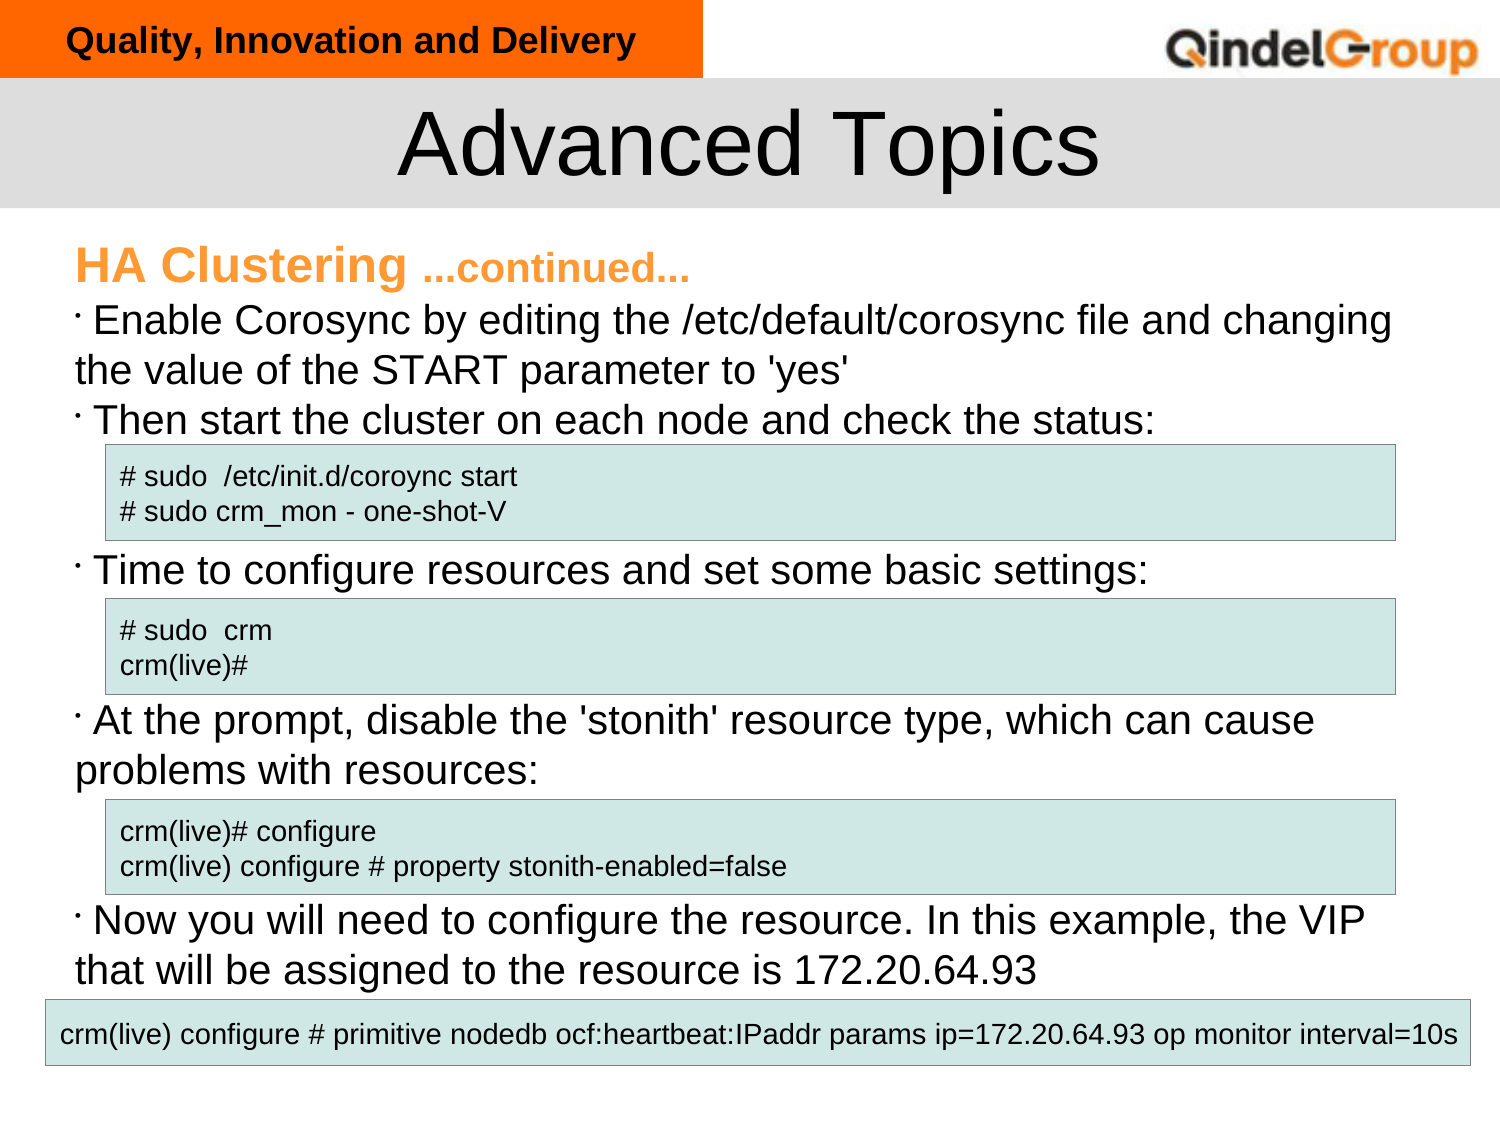

# Advanced Topics
HA Clustering ...continued...
 Enable Corosync by editing the /etc/default/corosync file and changing the value of the START parameter to 'yes'
 Then start the cluster on each node and check the status:
 Time to configure resources and set some basic settings:
 At the prompt, disable the 'stonith' resource type, which can cause problems with resources:
 Now you will need to configure the resource. In this example, the VIP that will be assigned to the resource is 172.20.64.93
# sudo /etc/init.d/coroync start
# sudo crm_mon - one-shot-V
# sudo crm
crm(live)#
crm(live)# configure
crm(live) configure # property stonith-enabled=false
crm(live) configure # primitive nodedb ocf:heartbeat:IPaddr params ip=172.20.64.93 op monitor interval=10s